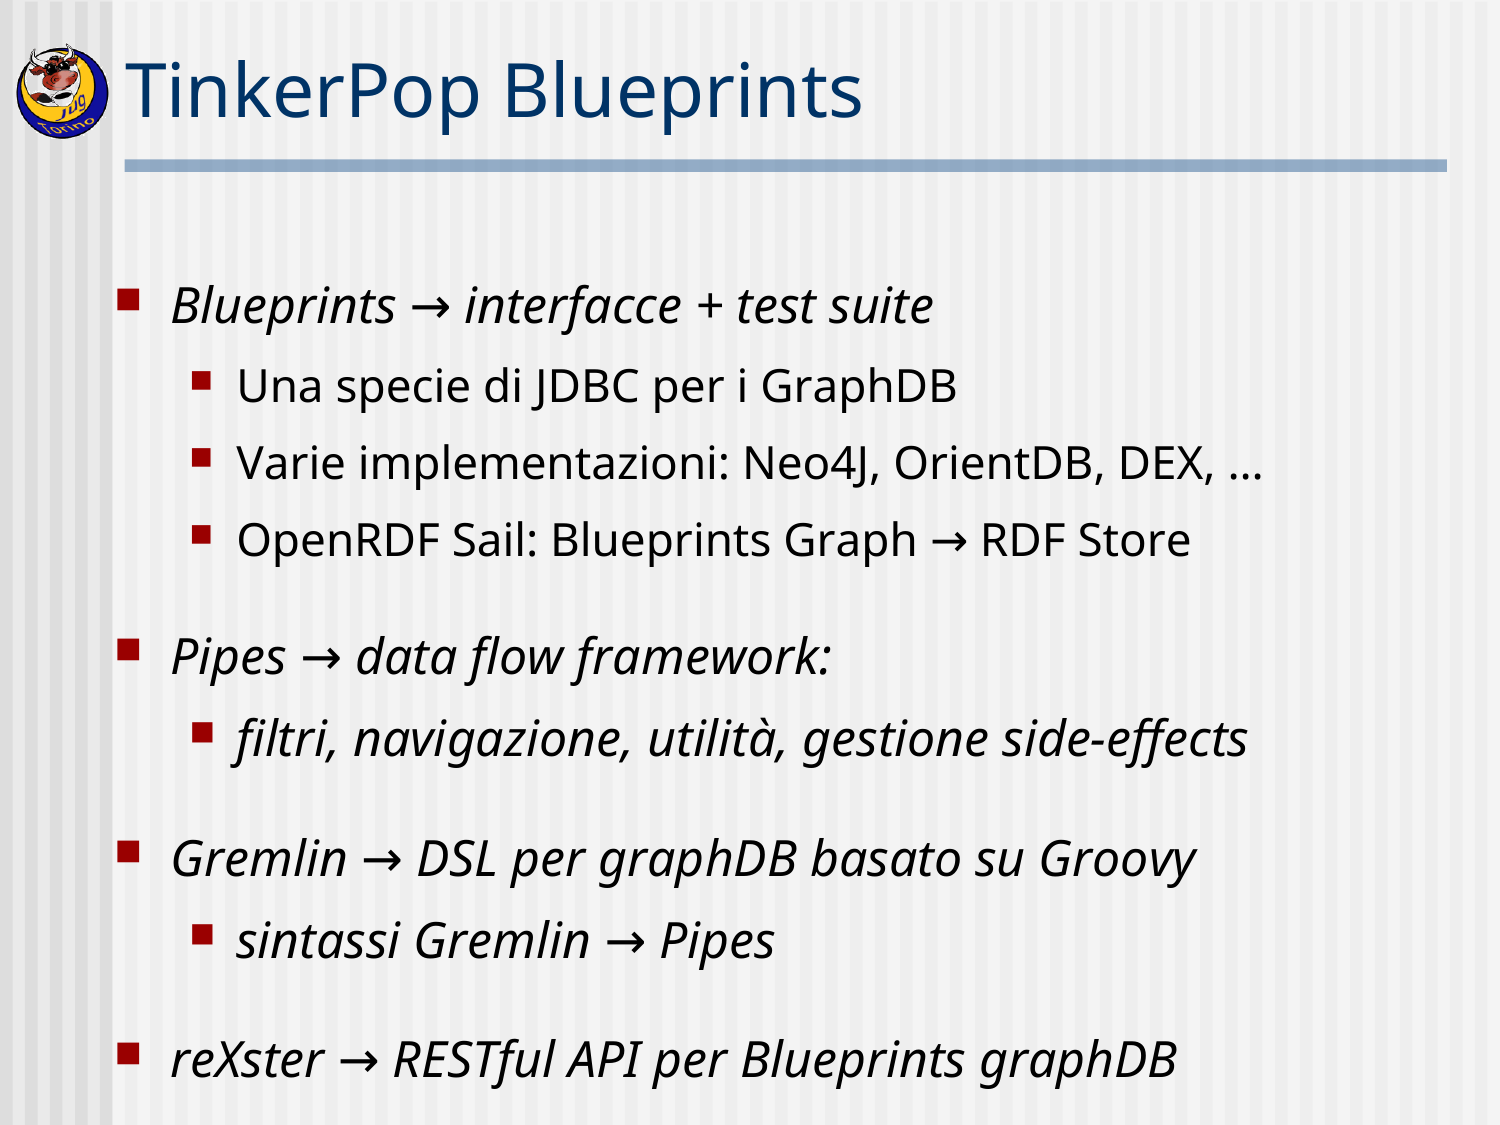

# TinkerPop Blueprints
Blueprints → interfacce + test suite
Una specie di JDBC per i GraphDB
Varie implementazioni: Neo4J, OrientDB, DEX, …
OpenRDF Sail: Blueprints Graph → RDF Store
Pipes → data flow framework:
filtri, navigazione, utilità, gestione side-effects
Gremlin → DSL per graphDB basato su Groovy
sintassi Gremlin → Pipes
reXster → RESTful API per Blueprints graphDB